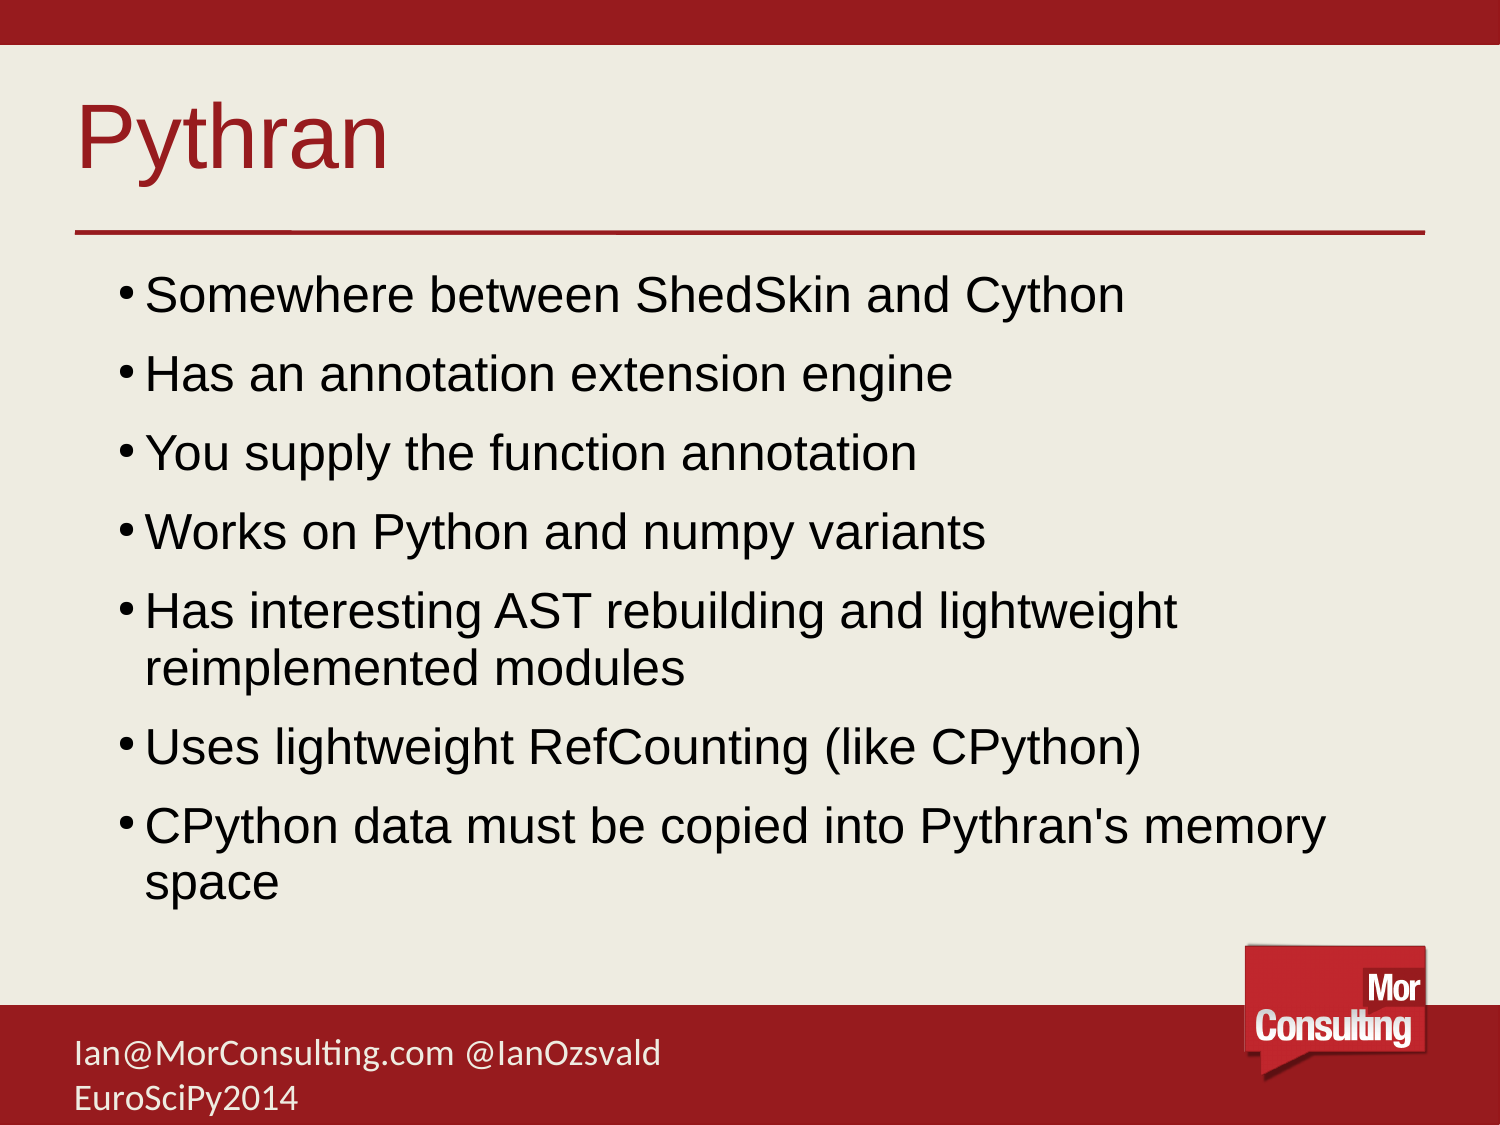

# Pythran
Somewhere between ShedSkin and Cython
Has an annotation extension engine
You supply the function annotation
Works on Python and numpy variants
Has interesting AST rebuilding and lightweight reimplemented modules
Uses lightweight RefCounting (like CPython)
CPython data must be copied into Pythran's memory space